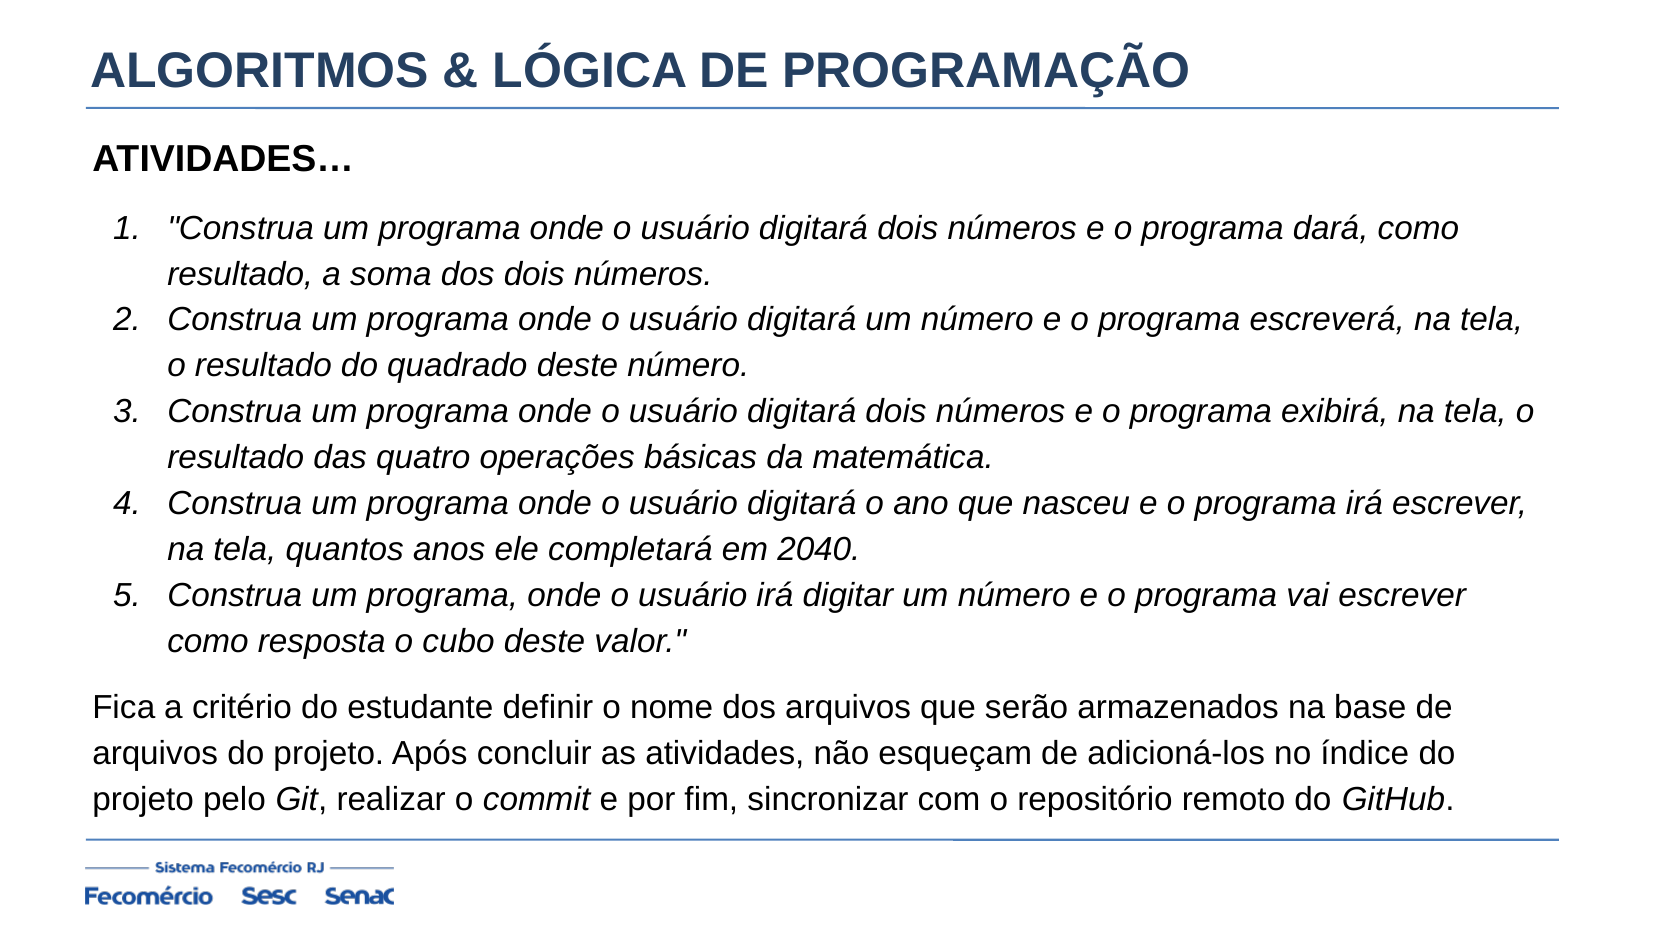

ALGORITMOS & LÓGICA DE PROGRAMAÇÃO
ATIVIDADES…
"Construa um programa onde o usuário digitará dois números e o programa dará, como resultado, a soma dos dois números.
Construa um programa onde o usuário digitará um número e o programa escreverá, na tela, o resultado do quadrado deste número.
Construa um programa onde o usuário digitará dois números e o programa exibirá, na tela, o resultado das quatro operações básicas da matemática.
Construa um programa onde o usuário digitará o ano que nasceu e o programa irá escrever, na tela, quantos anos ele completará em 2040.
Construa um programa, onde o usuário irá digitar um número e o programa vai escrever como resposta o cubo deste valor."
Fica a critério do estudante definir o nome dos arquivos que serão armazenados na base de arquivos do projeto. Após concluir as atividades, não esqueçam de adicioná-los no índice do projeto pelo Git, realizar o commit e por fim, sincronizar com o repositório remoto do GitHub.